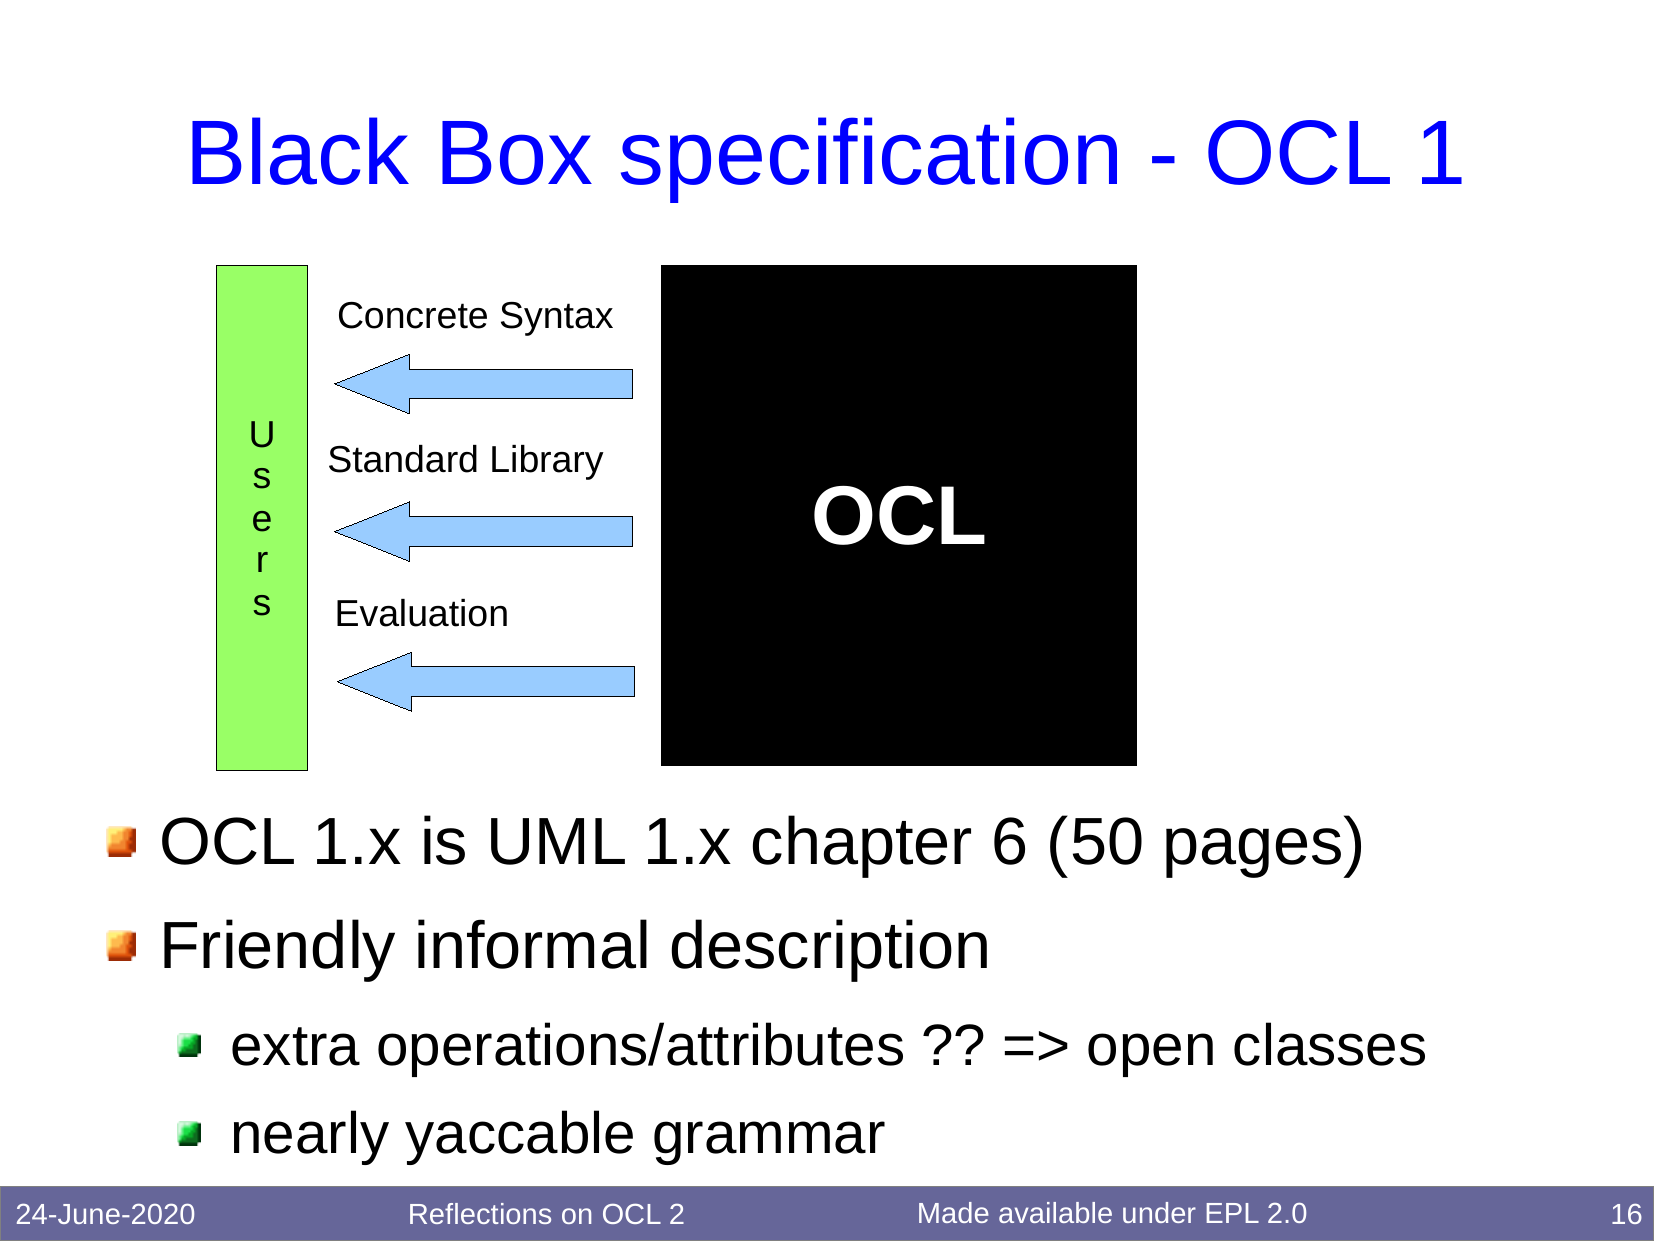

# Black Box specification - OCL 1
U
s
e
r
s
OCL
Concrete Syntax
Standard Library
Evaluation
OCL 1.x is UML 1.x chapter 6 (50 pages)
Friendly informal description
extra operations/attributes ?? => open classes
nearly yaccable grammar
24-June-2020
Reflections on OCL 2
16